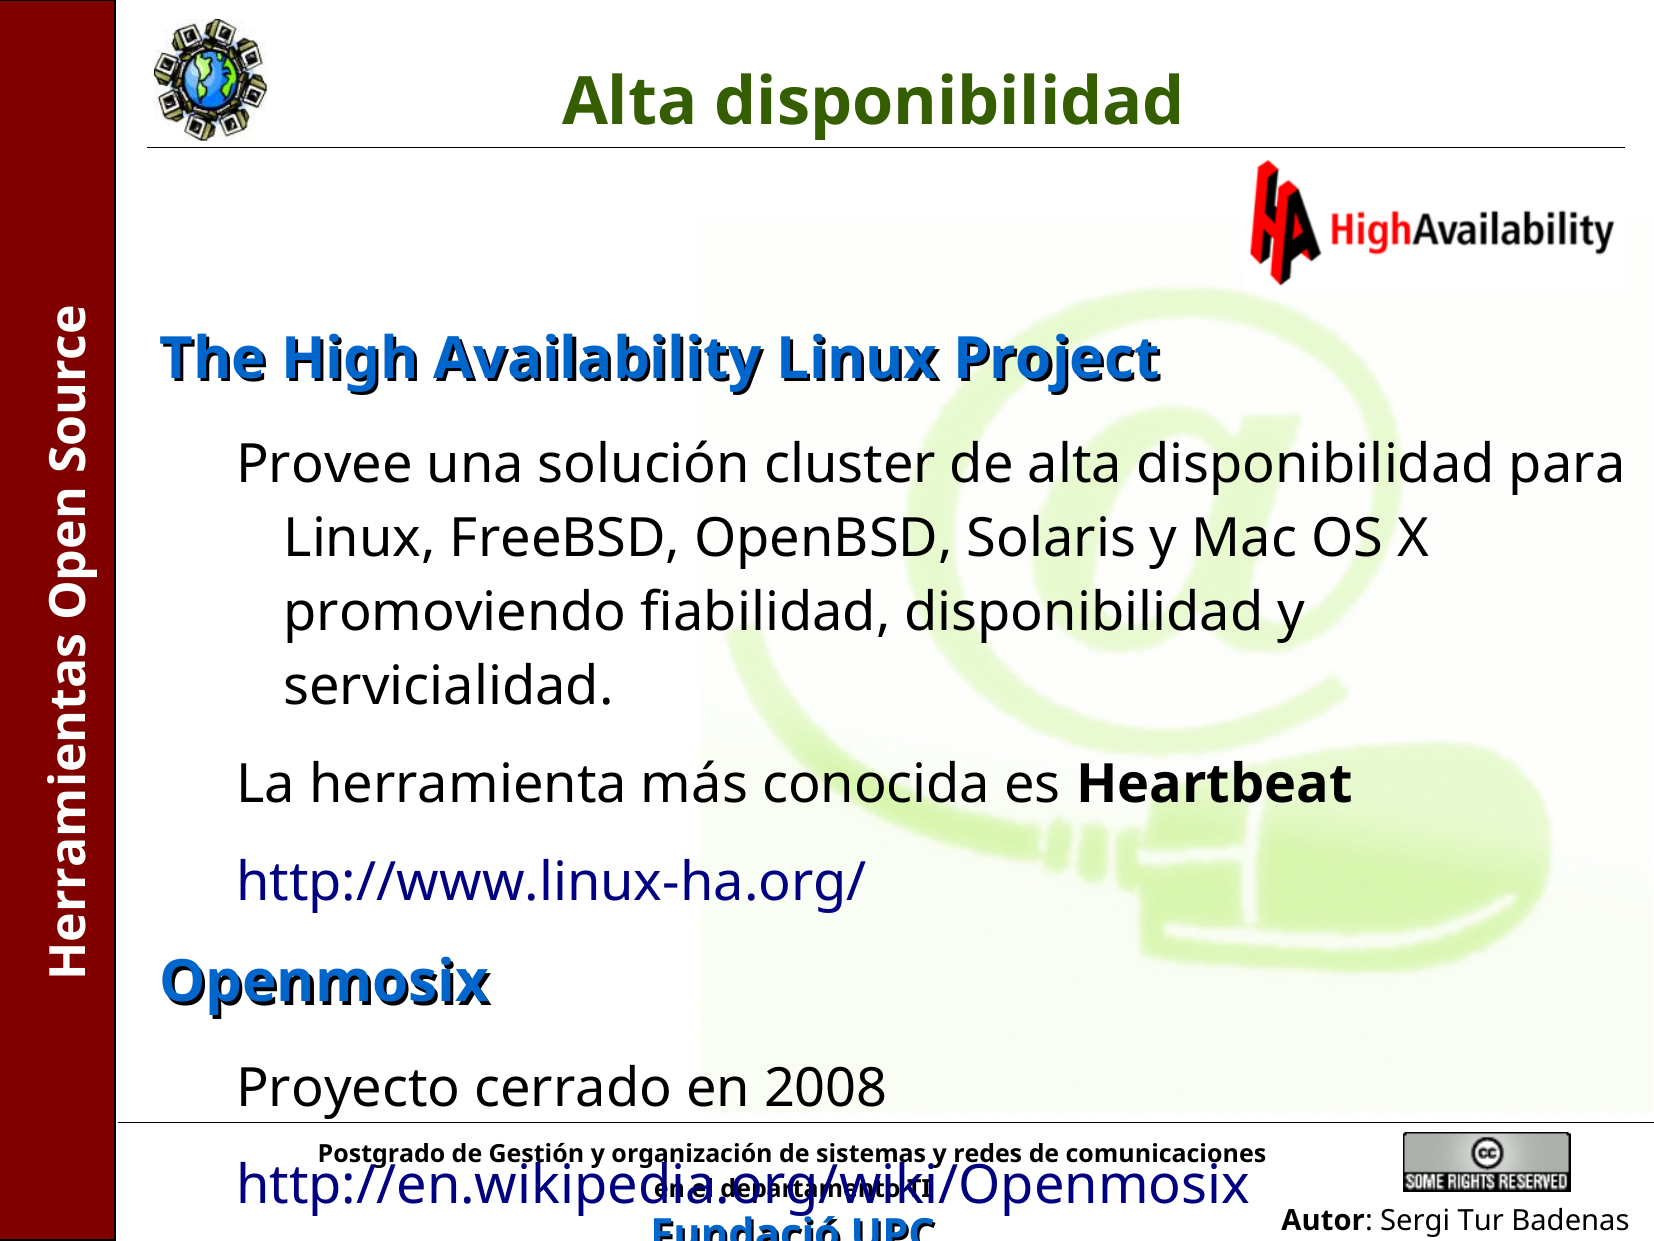

# Alta disponibilidad
The High Availability Linux Project
Provee una solución cluster de alta disponibilidad para Linux, FreeBSD, OpenBSD, Solaris y Mac OS X promoviendo fiabilidad, disponibilidad y servicialidad.
La herramienta más conocida es Heartbeat
http://www.linux-ha.org/
Openmosix
Proyecto cerrado en 2008
http://en.wikipedia.org/wiki/Openmosix